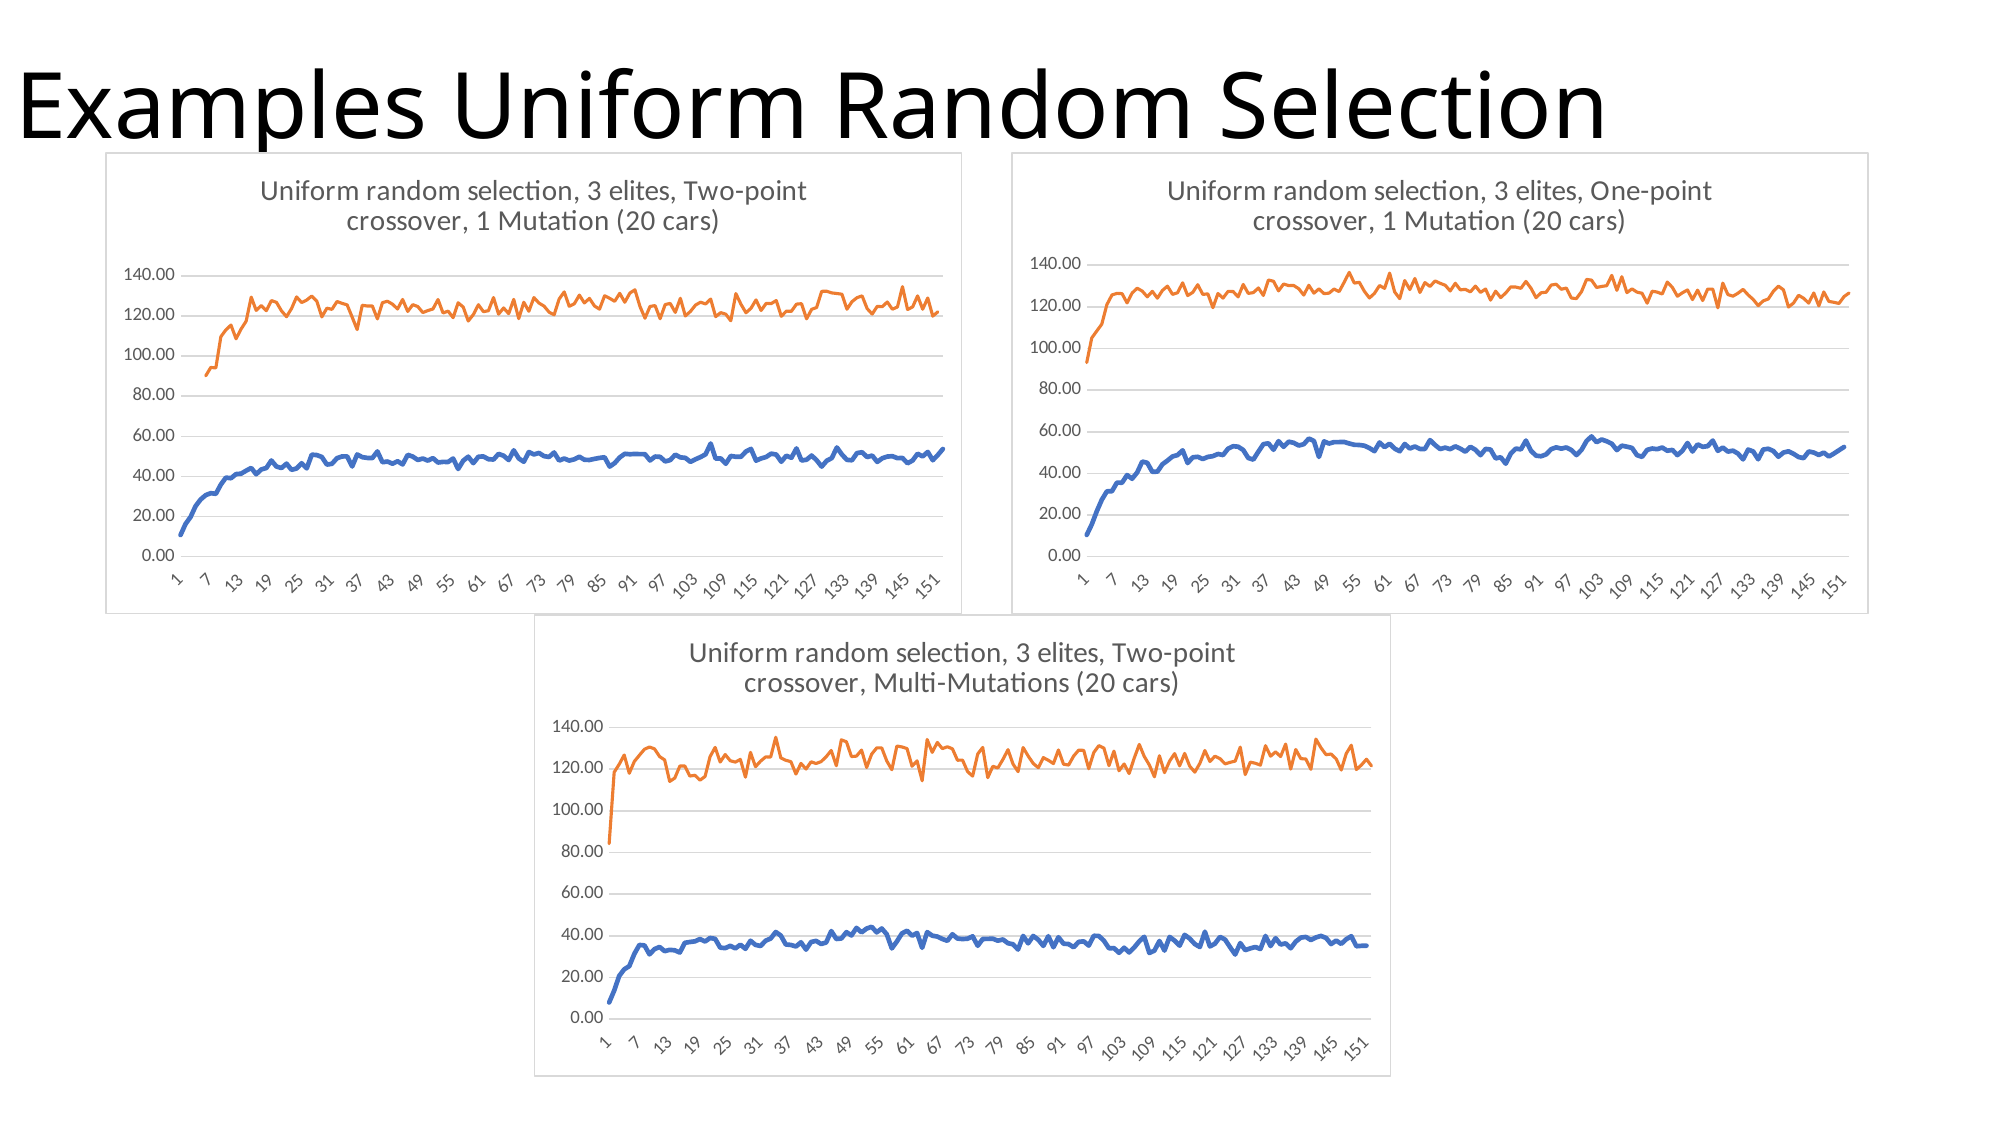

# Examples Uniform Random Selection
### Chart: Uniform random selection, 3 elites, Two-point crossover, 1 Mutation (20 cars)
| Category | Series1 | Series2 |
|---|---|---|
| 1 | 10.7850993183517 | None |
| 2 | 16.3158401486621 | None |
| 3 | 19.7826372742218 | None |
| 4 | 25.2189562136507 | None |
| 5 | 28.5300225647538 | None |
| 6 | 30.704812009268 | 90.1470690634137 |
| 7 | 31.6734993638743 | 94.338193837275 |
| 8 | 31.342203788924 | 94.0872888762144 |
| 9 | 35.9512213593944 | 109.665889609358 |
| 10 | 39.4383235670603 | 113.053059743442 |
| 11 | 39.1136159049333 | 115.461469844757 |
| 12 | 41.1827956656521 | 108.600745383472 |
| 13 | 41.3943493202473 | 113.466592294518 |
| 14 | 42.862306169357 | 117.374720856066 |
| 15 | 44.2225312683378 | 129.401993623711 |
| 16 | 41.1257939653453 | 122.769666663837 |
| 17 | 43.4961364316741 | 125.166817902908 |
| 18 | 44.1952878143542 | 122.601465491319 |
| 19 | 47.9503780437656 | 127.657750946951 |
| 20 | 44.9403436989627 | 126.809308582198 |
| 21 | 44.186212407448 | 122.556536957019 |
| 22 | 46.3690824090493 | 119.606945424991 |
| 23 | 43.291345717953 | 123.701719528023 |
| 24 | 43.9756613464679 | 129.488851443524 |
| 25 | 46.5944441916207 | 126.684450940006 |
| 26 | 44.0179231199225 | 127.925769934147 |
| 27 | 50.8603429227032 | 129.928675636687 |
| 28 | 50.653577604703 | 127.351689642809 |
| 29 | 49.7120197885972 | 119.542858192232 |
| 30 | 45.911727938975 | 123.850028164089 |
| 31 | 46.2899805015647 | 123.282162464337 |
| 32 | 49.113611776393 | 127.224838400859 |
| 33 | 49.9822238851721 | 126.258346142174 |
| 34 | 49.9965066183681 | 125.521055564238 |
| 35 | 44.954549485739 | 119.397997571866 |
| 36 | 50.9798554258778 | 113.203302865698 |
| 37 | 49.6244549218159 | 125.316097920812 |
| 38 | 49.2518059482797 | 124.923286767652 |
| 39 | 49.1211649274983 | 124.943824933276 |
| 40 | 52.4702606181498 | 118.535134051035 |
| 41 | 47.1136441166019 | 126.645042784084 |
| 42 | 47.4511513114232 | 127.334751756836 |
| 43 | 46.3244596563194 | 125.834440736811 |
| 44 | 47.5965238518895 | 123.478906931241 |
| 45 | 45.9905545562126 | 128.207532196519 |
| 46 | 50.7529868173008 | 122.240390775554 |
| 47 | 49.9275060648301 | 125.601692858221 |
| 48 | 48.2152485334014 | 124.677311920892 |
| 49 | 48.9579504656391 | 121.666783908869 |
| 50 | 47.892520879312 | 122.658536064528 |
| 51 | 49.1485639486661 | 123.456065091622 |
| 52 | 46.9502969690739 | 128.186840211823 |
| 53 | 47.2834715267427 | 121.455628963612 |
| 54 | 47.2122836996009 | 122.400738928856 |
| 55 | 48.9569201519601 | 119.149563803629 |
| 56 | 43.6875545485228 | 126.575391738813 |
| 57 | 47.8658955222834 | 124.393225586326 |
| 58 | 49.8458472066857 | 117.471940848661 |
| 59 | 46.625923018349 | 120.68621536108 |
| 60 | 49.8253379305141 | 125.573187976061 |
| 61 | 49.9623415466874 | 122.101673596434 |
| 62 | 48.5929980934925 | 122.604784491938 |
| 63 | 48.4590107183865 | 129.166575870213 |
| 64 | 51.2434281305959 | 120.899816248668 |
| 65 | 50.322040472039 | 123.969283610377 |
| 66 | 48.1844439647751 | 121.150728641583 |
| 67 | 53.0123787987673 | 128.256969486398 |
| 68 | 49.0213544440106 | 118.68043023212 |
| 69 | 47.3392251559242 | 126.850902812016 |
| 70 | 52.1662615624742 | 122.306800538452 |
| 71 | 50.9778494909757 | 129.165659191518 |
| 72 | 51.7192419832092 | 126.417175708302 |
| 73 | 50.1141537601877 | 124.90185046332 |
| 74 | 49.7142504440349 | 121.874433284842 |
| 75 | 51.940022419089 | 120.574130859237 |
| 76 | 47.9352238751199 | 128.416707869472 |
| 77 | 48.9608229788979 | 131.966475225962 |
| 78 | 47.9259808277684 | 124.811074201046 |
| 79 | 48.5445159727099 | 126.050435062352 |
| 80 | 49.8376778213655 | 130.395497051035 |
| 81 | 48.3313737838262 | 126.484269622507 |
| 82 | 48.2155208164923 | 128.733860828012 |
| 83 | 48.7846002654962 | 124.917403511989 |
| 84 | 49.2364914439894 | 123.365666226464 |
| 85 | 49.5723402202229 | 130.058083248365 |
| 86 | 44.9017620985174 | 128.782893897348 |
| 87 | 46.6886104973764 | 127.305657021241 |
| 88 | 49.4681465442083 | 131.277742148179 |
| 89 | 51.286529325855 | 126.847679331286 |
| 90 | 51.0635195872519 | 131.353619736997 |
| 91 | 51.2141339957295 | 133.037063848985 |
| 92 | 51.1251537497983 | 124.689665136017 |
| 93 | 51.1031618570676 | 118.876562605959 |
| 94 | 47.9897376759772 | 124.7276631025 |
| 95 | 49.9098714172733 | 125.13083277562 |
| 96 | 49.7673969747457 | 118.620883974683 |
| 97 | 47.5225417582786 | 125.66555141366 |
| 98 | 48.159818592797 | 126.216210679704 |
| 99 | 50.8682945207819 | 121.764703536599 |
| 100 | 49.4971077168153 | 128.818432997402 |
| 101 | 49.2709053490184 | 120.007464838084 |
| 102 | 47.2882432392129 | 122.241048255659 |
| 103 | 48.5649601087329 | 125.395494137605 |
| 104 | 49.6451784198801 | 126.872735573424 |
| 105 | 51.028447129252 | 125.962571377339 |
| 106 | 56.4382116963003 | 128.420804239128 |
| 107 | 48.8548943473183 | 119.661722528656 |
| 108 | 49.0079835109876 | 121.648214501642 |
| 109 | 46.2992482029203 | 120.883906865115 |
| 110 | 50.2485209185466 | 117.605585980753 |
| 111 | 49.8103999235422 | 131.118058556738 |
| 112 | 49.804718622888 | 125.814686503575 |
| 113 | 52.441351378357 | 121.589493577427 |
| 114 | 53.7211200520303 | 123.804319888637 |
| 115 | 47.8802779828824 | 128.016608628094 |
| 116 | 48.9830375011124 | 122.710697645851 |
| 117 | 49.722073225962 | 126.2394880707 |
| 118 | 51.3647904958138 | 126.132579505036 |
| 119 | 50.906622404241 | 127.684675069264 |
| 120 | 47.3307754613794 | 119.836995416437 |
| 121 | 50.3265309755229 | 122.377469989961 |
| 122 | 49.3016647590038 | 122.327988122143 |
| 123 | 53.9605705566977 | 125.875550143565 |
| 124 | 47.956582942387 | 126.099905112958 |
| 125 | 48.3700900423225 | 118.578705756055 |
| 126 | 50.402935310658 | 123.294594667196 |
| 127 | 48.1002135561673 | 124.188857202219 |
| 128 | 44.8979990602807 | 132.275583386938 |
| 129 | 47.8736950478928 | 132.302284940204 |
| 130 | 49.1438450494394 | 131.477999384476 |
| 131 | 54.428010776562 | 131.16850858692 |
| 132 | 50.9052724304176 | 130.839195931385 |
| 133 | 48.2837359907215 | 123.334402698274 |
| 134 | 48.071900181188 | 127.120151319324 |
| 135 | 51.6360821770594 | 129.096095572008 |
| 136 | 52.0657310089904 | 130.013920214321 |
| 137 | 49.6480630788917 | 123.629222585949 |
| 138 | 50.4189040376941 | 120.928076406307 |
| 139 | 47.2576182667211 | 124.742616240663 |
| 140 | 49.0614260498499 | 124.608202802613 |
| 141 | 49.9147843525456 | 126.960958388465 |
| 142 | 50.0833683588956 | 123.349225411984 |
| 143 | 49.1221795415626 | 124.464362211565 |
| 144 | 49.2143855686227 | 134.58686365911 |
| 145 | 46.574424562593 | 123.193869585936 |
| 146 | 47.973753126956 | 124.502543114377 |
| 147 | 51.3294213210528 | 129.996350889805 |
| 148 | 49.9863056291851 | 123.342480701357 |
| 149 | 52.2077896791096 | 128.943248664756 |
| 150 | 48.0950600889589 | 119.90033865525 |
| 151 | 50.6947048591072 | 122.058954355931 |
| 152 | 53.6859403113309 | None |
### Chart: Uniform random selection, 3 elites, One-point crossover, 1 Mutation (20 cars)
| Category | Series1 | Series2 |
|---|---|---|
| 1 | 10.4530014038325 | 93.2429509849154 |
| 2 | 15.4698480317654 | 105.055326550342 |
| 3 | 21.7992909502132 | 108.370944787129 |
| 4 | 27.3277213448531 | 111.650026834675 |
| 5 | 31.3807929165018 | 121.008877881665 |
| 6 | 31.4450738920039 | 125.679079739361 |
| 7 | 35.5752519804213 | 126.434465363115 |
| 8 | 35.5174706219169 | 126.334228223547 |
| 9 | 39.2218642119468 | 121.906022124725 |
| 10 | 37.4339376201519 | 126.580076386088 |
| 11 | 40.4459496156107 | 128.924660164101 |
| 12 | 45.6796619607592 | 127.537995826662 |
| 13 | 45.1103798376028 | 124.812466922764 |
| 14 | 40.7414924376811 | 127.425586869208 |
| 15 | 40.8527490921647 | 124.16380157691 |
| 16 | 44.3272722365917 | 127.843081879284 |
| 17 | 46.1646972943108 | 129.915980110945 |
| 18 | 48.160907789543 | 125.969045591617 |
| 19 | 48.7987068706762 | 126.744268719539 |
| 20 | 51.0935385119787 | 131.525610724725 |
| 21 | 44.9782076011243 | 125.387109076813 |
| 22 | 47.7401115524298 | 126.933406676759 |
| 23 | 47.9691323168442 | 130.623237297448 |
| 24 | 46.9117131801092 | 125.97513056504 |
| 25 | 47.9169992811384 | 126.226224195362 |
| 26 | 48.2889562771765 | 119.575950137083 |
| 27 | 49.3358132048432 | 126.390444384713 |
| 28 | 48.8127729260693 | 124.171852758108 |
| 29 | 51.8504977232292 | 127.395392839028 |
| 30 | 53.0311076905242 | 127.360387634847 |
| 31 | 52.8201779519274 | 124.778571989113 |
| 32 | 51.2297415444938 | 130.732769701134 |
| 33 | 47.4106860303477 | 126.448341912018 |
| 34 | 46.6379572053579 | 126.804187472626 |
| 35 | 50.4565966660405 | 129.037747775569 |
| 36 | 54.0458629485976 | 125.466270130051 |
| 37 | 54.4636855003256 | 132.880975472404 |
| 38 | 51.3504569824923 | 132.268523350357 |
| 39 | 55.5032390008784 | 127.651307288789 |
| 40 | 52.7482725106823 | 130.963843162084 |
| 41 | 55.2357743187845 | 130.177770794261 |
| 42 | 54.7194810312715 | 130.226411033578 |
| 43 | 53.3831919803233 | 128.665747391669 |
| 44 | 54.040787428505 | 125.649955127436 |
| 45 | 56.7348681082032 | 130.348508057001 |
| 46 | 55.5796254234351 | 126.571584996905 |
| 47 | 47.8874458451541 | 128.602225459063 |
| 48 | 55.3771688513034 | 126.34374280015 |
| 49 | 54.3453174323994 | 126.568766587315 |
| 50 | 55.045162549189 | 128.551480204219 |
| 51 | 55.0367728882098 | 127.286839401238 |
| 52 | 55.0948166574662 | 131.835209306588 |
| 53 | 54.3733404881551 | 136.541360658905 |
| 54 | 53.7336366115221 | 131.396927472509 |
| 55 | 53.6636349707726 | 131.796970509819 |
| 56 | 53.2852343972948 | 127.460310851487 |
| 57 | 52.1656020934459 | 124.231425262169 |
| 58 | 50.6701298414642 | 126.458233506955 |
| 59 | 54.8628158446544 | 130.206683308322 |
| 60 | 52.6044700120647 | 128.859224329929 |
| 61 | 54.2969656774519 | 136.198387247053 |
| 62 | 51.904180578227 | 127.162739983305 |
| 63 | 50.6270407474117 | 123.932880725929 |
| 64 | 54.1385342780012 | 132.594784839487 |
| 65 | 51.9442762169498 | 128.287022311885 |
| 66 | 52.9182509080994 | 133.586884613701 |
| 67 | 51.7480502688205 | 126.903792465508 |
| 68 | 51.7463279442282 | 131.649749431565 |
| 69 | 56.0174156968097 | 129.746792953318 |
| 70 | 53.6500695969063 | 132.44043042909 |
| 71 | 51.6964805060476 | 131.301995276867 |
| 72 | 52.3547456165896 | 130.363325216188 |
| 73 | 51.6372442311363 | 127.604383129529 |
| 74 | 52.9976977598817 | 131.305177184107 |
| 75 | 51.8901189679641 | 128.133075372874 |
| 76 | 50.3985671125532 | 128.37629868974 |
| 77 | 52.744575784597 | 127.190675336902 |
| 78 | 51.3075405814015 | 129.944413475265 |
| 79 | 48.7370421677467 | 126.899540871708 |
| 80 | 51.7558311307442 | 128.547553487415 |
| 81 | 51.4333089493563 | 123.230290379082 |
| 82 | 47.2129595793297 | 127.484763585451 |
| 83 | 47.7441486079507 | 124.440842256018 |
| 84 | 44.6499239113119 | 126.651735345355 |
| 85 | 49.5551957791489 | 129.554092646894 |
| 86 | 51.9184499793877 | 129.477262430242 |
| 87 | 51.5119839572305 | 128.868504460024 |
| 88 | 55.7744450801308 | 132.226838326723 |
| 89 | 50.85754803581 | 128.893092720517 |
| 90 | 48.5195754620043 | 124.370036503481 |
| 91 | 48.2363315619893 | 126.7644905749 |
| 92 | 49.1505797307541 | 127.001649519255 |
| 93 | 51.6143231268967 | 130.473837236832 |
| 94 | 52.5015067288045 | 130.850901789538 |
| 95 | 51.8928280081011 | 128.416219973284 |
| 96 | 52.445231549222 | 128.99767923054 |
| 97 | 51.204756877798 | 124.203963673694 |
| 98 | 48.789415718954 | 123.963042570847 |
| 99 | 51.2682632765811 | 127.265805529962 |
| 100 | 55.5909861053577 | 133.150614990086 |
| 101 | 57.7551155812417 | 132.821196342106 |
| 102 | 54.9775130004508 | 129.26772438048 |
| 103 | 56.3031416545518 | 129.78444291942 |
| 104 | 55.4456266688037 | 130.13204704917 |
| 105 | 54.2638044867024 | 135.107877937272 |
| 106 | 51.2164944810551 | 127.884782497697 |
| 107 | 53.3053361296941 | 134.440068921335 |
| 108 | 52.8104809346783 | 126.789523237322 |
| 109 | 52.2077829346646 | 128.614894045643 |
| 110 | 48.7575363626993 | 127.048889490925 |
| 111 | 47.963892979148 | 126.50952601664 |
| 112 | 51.2740202640285 | 121.757346856441 |
| 113 | 51.9360895580306 | 127.500328454339 |
| 114 | 51.6403844746736 | 127.074709594895 |
| 115 | 52.4249384009889 | 126.136763877681 |
| 116 | 50.8687834961107 | 131.906777042557 |
| 117 | 51.3003215587864 | 129.314759012872 |
| 118 | 48.7863025436789 | 125.096066536185 |
| 119 | 50.8964354050193 | 126.761387981886 |
| 120 | 54.6194566028918 | 128.082325049378 |
| 121 | 50.5340096172459 | 123.465064174542 |
| 122 | 53.9349919041811 | 127.992197144705 |
| 123 | 52.7577574289269 | 123.036072410491 |
| 124 | 53.0605797855996 | 128.506228282494 |
| 125 | 55.7807515732862 | 128.472649243537 |
| 126 | 50.8281814573192 | 119.483499645591 |
| 127 | 52.4091410847344 | 131.401644838733 |
| 128 | 50.4632549679554 | 125.875169879703 |
| 129 | 50.9205385849111 | 125.125670683054 |
| 130 | 49.5224538888415 | 126.53888925841 |
| 131 | 46.7344803461384 | 128.371962310522 |
| 132 | 51.4186612693272 | 125.717691465391 |
| 133 | 50.565566715819 | 123.553387251084 |
| 134 | 46.7910332308344 | 120.56429177524 |
| 135 | 51.4568652127907 | 122.850169870829 |
| 136 | 51.8284264044251 | 123.749911003753 |
| 137 | 50.7421631755259 | 127.422894212984 |
| 138 | 48.0146912897016 | 129.923106203755 |
| 139 | 50.0186487855652 | 128.133615693384 |
| 140 | 50.60597910515 | 119.895657473685 |
| 141 | 49.4118515204263 | 121.811608117101 |
| 142 | 47.8779735294745 | 125.549741319428 |
| 143 | 47.3280880279203 | 124.097693324459 |
| 144 | 50.5252594842701 | 121.786184876099 |
| 145 | 50.0164190030937 | 126.650245401123 |
| 146 | 48.8667172193823 | 120.420899590896 |
| 147 | 49.9827197012364 | 127.136894857355 |
| 148 | 48.1089301645982 | 122.591777957282 |
| 149 | 49.5418478052594 | 122.170340294349 |
| 150 | 51.1072186057765 | 121.571271586103 |
| 151 | 52.6726261736051 | 124.922490438072 |
| 152 | None | 126.632441329881 |
### Chart: Uniform random selection, 3 elites, Two-point crossover, Multi-Mutations (20 cars)
| Category | Series1 | Series2 |
|---|---|---|
| 1 | 7.97451871817694 | 84.252698650213 |
| 2 | 13.6557400631741 | 118.518439045959 |
| 3 | 20.7278142689818 | 122.379479580934 |
| 4 | 23.8883493645184 | 126.817979429676 |
| 5 | 25.415687311059 | 118.039632348888 |
| 6 | 31.361788023243 | 123.770586583234 |
| 7 | 35.6124583409658 | 126.707686707126 |
| 8 | 35.3661794242152 | 129.596077359427 |
| 9 | 31.1178068517873 | 130.696887866607 |
| 10 | 33.587167096294 | 129.750303933854 |
| 11 | 34.650256792237 | 126.09125633626 |
| 12 | 32.6411784268173 | 124.4479409477 |
| 13 | 33.258709729512 | 114.143447497668 |
| 14 | 33.0361195285 | 115.725697790659 |
| 15 | 31.9437397827507 | 121.497376270612 |
| 16 | 36.6557280762216 | 121.516873328971 |
| 17 | 37.0492357249322 | 116.721287294513 |
| 18 | 37.3458209146346 | 117.102932946379 |
| 19 | 38.4545504141065 | 114.74649902185 |
| 20 | 37.2785691478461 | 116.517093752057 |
| 21 | 38.9760796384491 | 126.044542865099 |
| 22 | 38.5412832757111 | 130.486564081998 |
| 23 | 34.3351022357315 | 123.455684273541 |
| 24 | 34.0634265083188 | 127.034656179164 |
| 25 | 35.1811077332174 | 124.074348967628 |
| 26 | 33.9369156062506 | 123.431670696418 |
| 27 | 35.7552960255153 | 124.719112557569 |
| 28 | 33.722184426559 | 116.198938470577 |
| 29 | 37.6308688778146 | 128.087720385368 |
| 30 | 35.6249191778898 | 121.196909394219 |
| 31 | 35.0839728386983 | 123.88342121183 |
| 32 | 37.6550696325593 | 125.90082066169 |
| 33 | 38.7129314105671 | 125.843607488153 |
| 34 | 41.8125151083953 | 135.323222964911 |
| 35 | 40.133123010551 | 125.434776113234 |
| 36 | 35.8138640929184 | 124.306473179958 |
| 37 | 35.5941175939551 | 123.648253577659 |
| 38 | 34.8549799725792 | 117.683421268768 |
| 39 | 36.9014660693937 | 122.794211119768 |
| 40 | 33.3755110426975 | 120.084294488436 |
| 41 | 37.0505338430467 | 123.576891245343 |
| 42 | 37.5654612678838 | 122.756676704439 |
| 43 | 36.0403239078009 | 123.677169059413 |
| 44 | 36.8028287560166 | 125.995761600081 |
| 45 | 42.2680315312097 | 129.004063116679 |
| 46 | 38.4904380348331 | 121.68051357627 |
| 47 | 38.7011052062644 | 134.105974631618 |
| 48 | 41.7737315417412 | 133.160805669286 |
| 49 | 40.1641209877602 | 126.068596063901 |
| 50 | 43.8060060144715 | 126.278690606731 |
| 51 | 41.6238204450514 | 129.183841346995 |
| 52 | 43.4737795253501 | 120.820544406297 |
| 53 | 44.3057412717593 | 127.250479948668 |
| 54 | 41.6467063140983 | 130.255293183811 |
| 55 | 43.5065277603905 | 130.206021654661 |
| 56 | 40.7056024233849 | 123.988381211103 |
| 57 | 33.9413445536474 | 119.74269514238 |
| 58 | 37.2906513825605 | 131.126974149906 |
| 59 | 41.1415800345164 | 130.728466050598 |
| 60 | 42.4446759584314 | 129.901041779942 |
| 61 | 40.0318307468922 | 121.406056495813 |
| 62 | 41.3809049669424 | 124.017794641914 |
| 63 | 34.2109449687678 | 114.457980865257 |
| 64 | 41.7819090179605 | 134.266089687047 |
| 65 | 40.0536705108281 | 128.080522860786 |
| 66 | 39.640194936449 | 132.849867436012 |
| 67 | 38.4964553357982 | 129.877488973732 |
| 68 | 37.6085258318956 | 130.796552334748 |
| 69 | 40.7454248165114 | 129.786535606558 |
| 70 | 38.6676485249707 | 124.323779614604 |
| 71 | 38.4525234134269 | 124.374670449588 |
| 72 | 38.6391439949526 | 118.812627322064 |
| 73 | 39.7513034355984 | 116.686552389917 |
| 74 | 35.212479154948 | 127.299040567488 |
| 75 | 38.4858043672313 | 130.456983668754 |
| 76 | 38.5288849325117 | 115.957165378502 |
| 77 | 38.5961207634238 | 121.382502867348 |
| 78 | 37.6726628854944 | 120.57851104472 |
| 79 | 38.251290837931 | 124.730692403678 |
| 80 | 36.4504130323086 | 129.345699221703 |
| 81 | 35.9468879184499 | 122.547128356275 |
| 82 | 33.4075297411296 | 118.846191738598 |
| 83 | 39.9476713427712 | 130.411757143184 |
| 84 | 36.394617994315 | 126.362527337271 |
| 85 | 39.9349763717262 | 122.779547014347 |
| 86 | 38.1152028950997 | 120.698657475094 |
| 87 | 35.136060031194 | 125.579802166657 |
| 88 | 39.8041229951105 | 124.306754609158 |
| 89 | 34.5008761450642 | 122.717759040399 |
| 90 | 39.3347234219141 | 129.242662750974 |
| 91 | 36.1972815816849 | 122.44091877019 |
| 92 | 36.0317134450003 | 122.009929035436 |
| 93 | 34.4656290244531 | 126.2914224821 |
| 94 | 37.0872487809698 | 129.144911113798 |
| 95 | 37.3406445079262 | 129.0599146921 |
| 96 | 35.2852073285564 | 120.241858372879 |
| 97 | 40.0038590736075 | 128.026957579108 |
| 98 | 39.9142723576641 | 131.335882688056 |
| 99 | 37.6695697730919 | 130.122450298212 |
| 100 | 33.9607300994847 | 121.730387204125 |
| 101 | 34.0973106847074 | 128.693367574662 |
| 102 | 31.850580275317 | 119.272547675328 |
| 103 | 34.2691438453521 | 122.506248998458 |
| 104 | 32.0199115022728 | 117.933310506707 |
| 105 | 34.3944367764577 | 125.319313285939 |
| 106 | 37.367689275489 | 131.915365833257 |
| 107 | 39.5205601593331 | 126.122961311992 |
| 108 | 31.7637935109797 | 122.06870665171 |
| 109 | 32.8762616134775 | 116.342783673541 |
| 110 | 37.5365550214705 | 126.488547123429 |
| 111 | 32.9170531192111 | 118.35254417156 |
| 112 | 39.4650723606911 | 123.887020151268 |
| 113 | 37.7029451560062 | 127.491702692905 |
| 114 | 35.2688964609717 | 121.608301240141 |
| 115 | 40.4751285535659 | 127.590386039523 |
| 116 | 38.6404372153587 | 121.437385410722 |
| 117 | 36.0380454943463 | 118.602027200203 |
| 118 | 34.6056359066341 | 122.769344664706 |
| 119 | 41.9539540706896 | 128.96812342213 |
| 120 | 34.9058850891353 | 123.716994877093 |
| 121 | 36.1818408129411 | 126.260519994317 |
| 122 | 39.4942722514095 | 125.066977144358 |
| 123 | 38.208750684901 | 122.568981655923 |
| 124 | 34.4985138590016 | 123.32057213405 |
| 125 | 31.008168102224 | 123.908395698288 |
| 126 | 36.5322335711485 | 130.631336195938 |
| 127 | 33.099398995749 | 117.417036292715 |
| 128 | 33.9503542773937 | 123.431451714979 |
| 129 | 34.6033466392485 | 122.849656164504 |
| 130 | 33.644837854609 | 121.981758348206 |
| 131 | 39.9193220687771 | 131.315290305387 |
| 132 | 35.0667018325124 | 126.238683750842 |
| 133 | 38.8604374918388 | 128.303741082073 |
| 134 | 35.7927076004559 | 126.070820561398 |
| 135 | 36.3844908678618 | 132.078500289799 |
| 136 | 34.010470024273 | 120.063320979878 |
| 137 | 37.2500558379609 | 129.450292266216 |
| 138 | 39.1200116668255 | 125.096286159348 |
| 139 | 39.4696903171672 | 124.882457294288 |
| 140 | 37.9708297764112 | 119.950075719132 |
| 141 | 39.2063631268594 | 134.467629898608 |
| 142 | 39.9660120099939 | 130.281706192871 |
| 143 | 38.9576763008162 | 126.953164661628 |
| 144 | 36.0347455895925 | 127.288373685576 |
| 145 | 37.7243992187219 | 124.941129945952 |
| 146 | 36.1178687621831 | 119.594326029632 |
| 147 | 38.351050949473 | 127.45755917806 |
| 148 | 39.8091293824385 | 131.528847520185 |
| 149 | 34.9730027985848 | 119.835499943695 |
| 150 | 35.1801768486145 | 122.02391791614 |
| 151 | 35.2216102285286 | 124.799120858301 |
| 152 | None | 121.574633643606 |